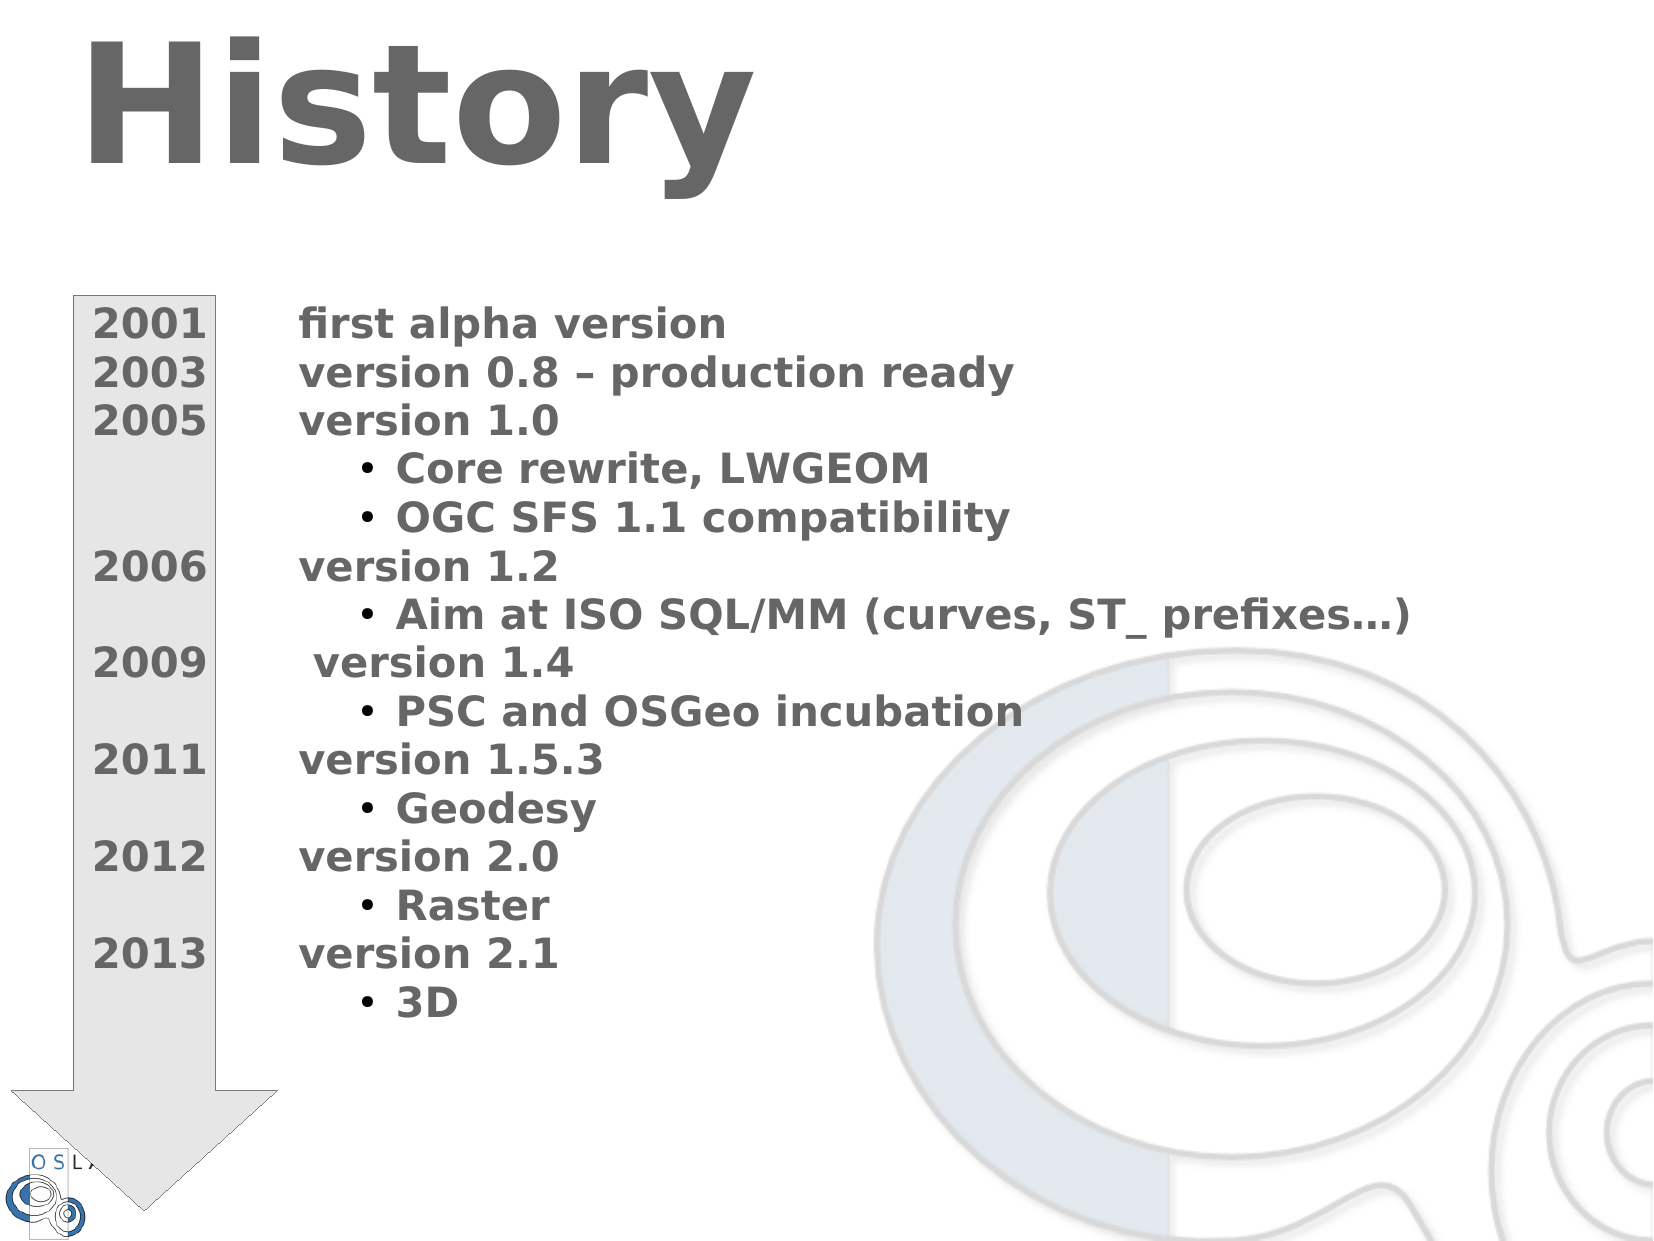

# History
2001		first alpha version
2003 		version 0.8 – production ready
2005 		version 1.0
Core rewrite, LWGEOM
OGC SFS 1.1 compatibility
2006 		version 1.2
Aim at ISO SQL/MM (curves, ST_ prefixes…)
2009		 version 1.4
PSC and OSGeo incubation
2011		version 1.5.3
Geodesy
2012		version 2.0
Raster
2013		version 2.1
3D